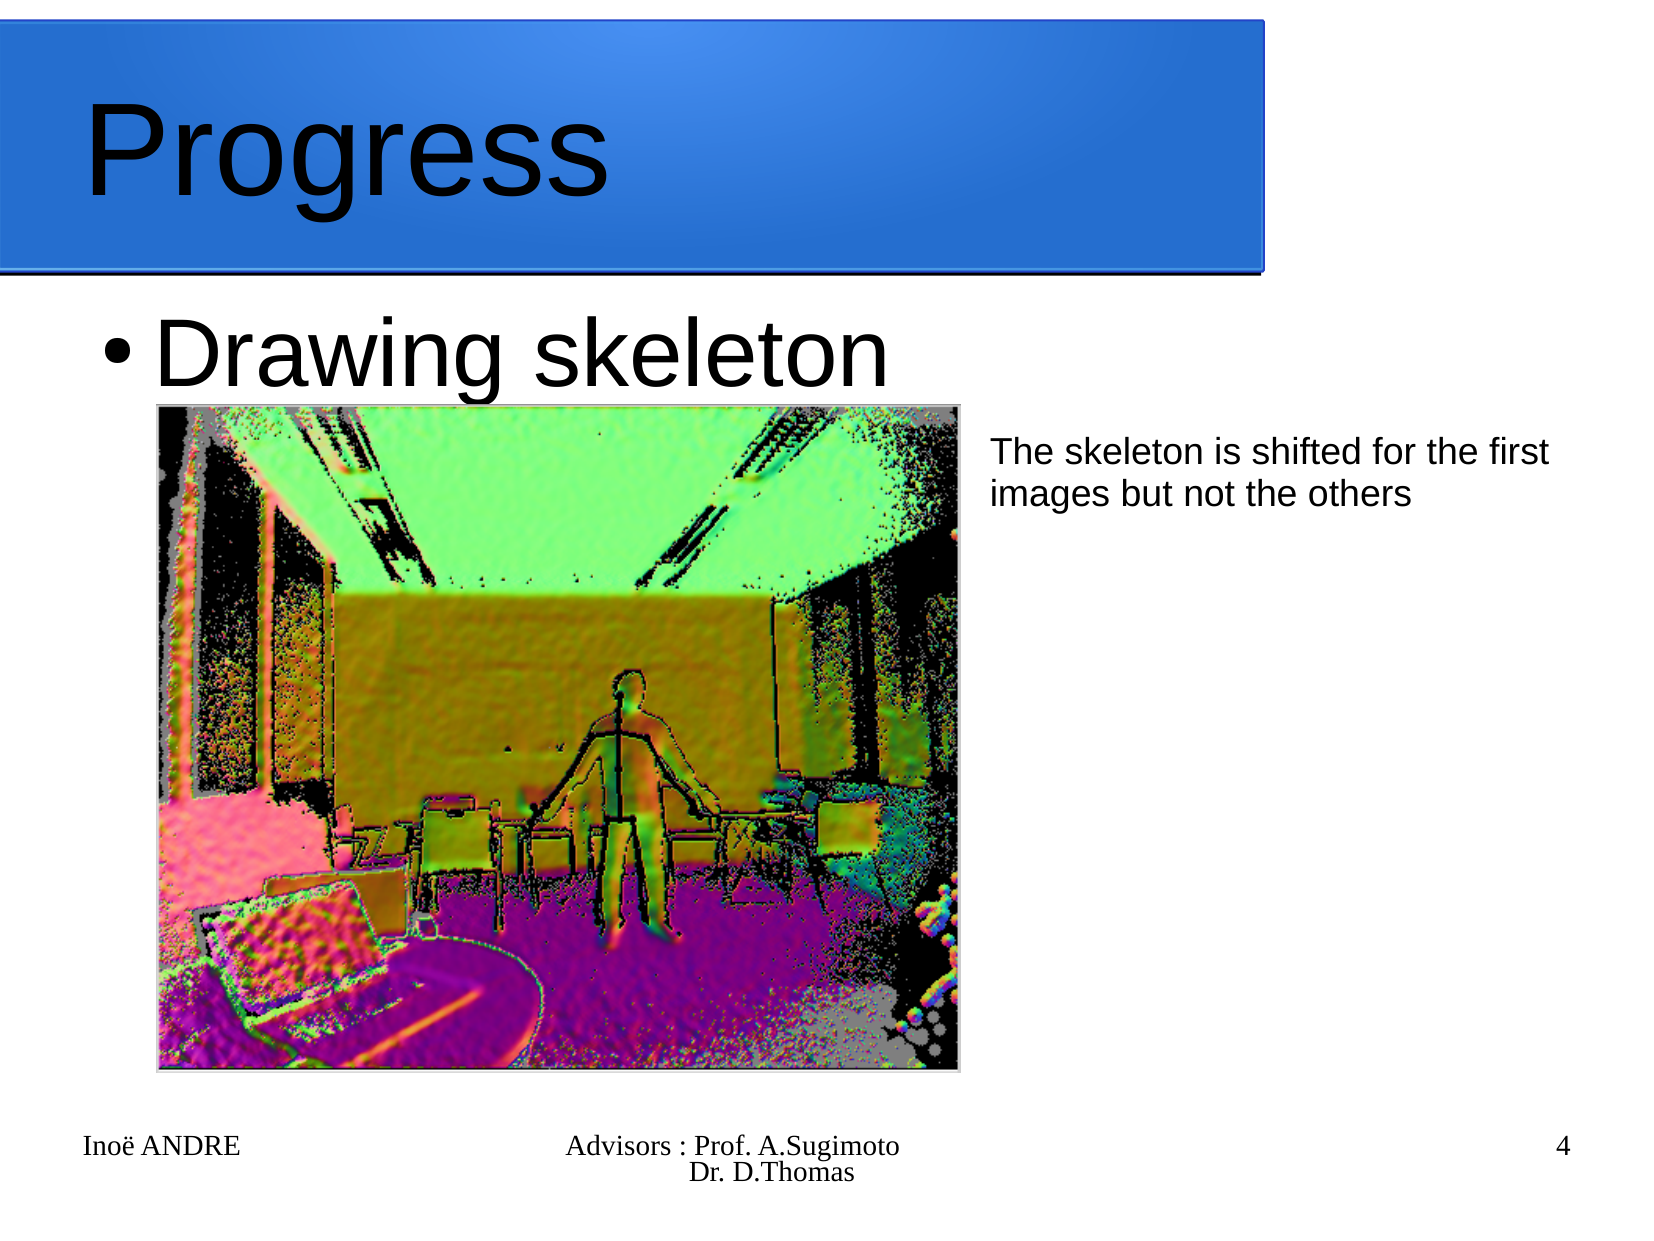

# Progress
Drawing skeleton
The skeleton is shifted for the first images but not the others
Inoë ANDRE
Advisors : Prof. A.Sugimoto Dr. D.Thomas
4